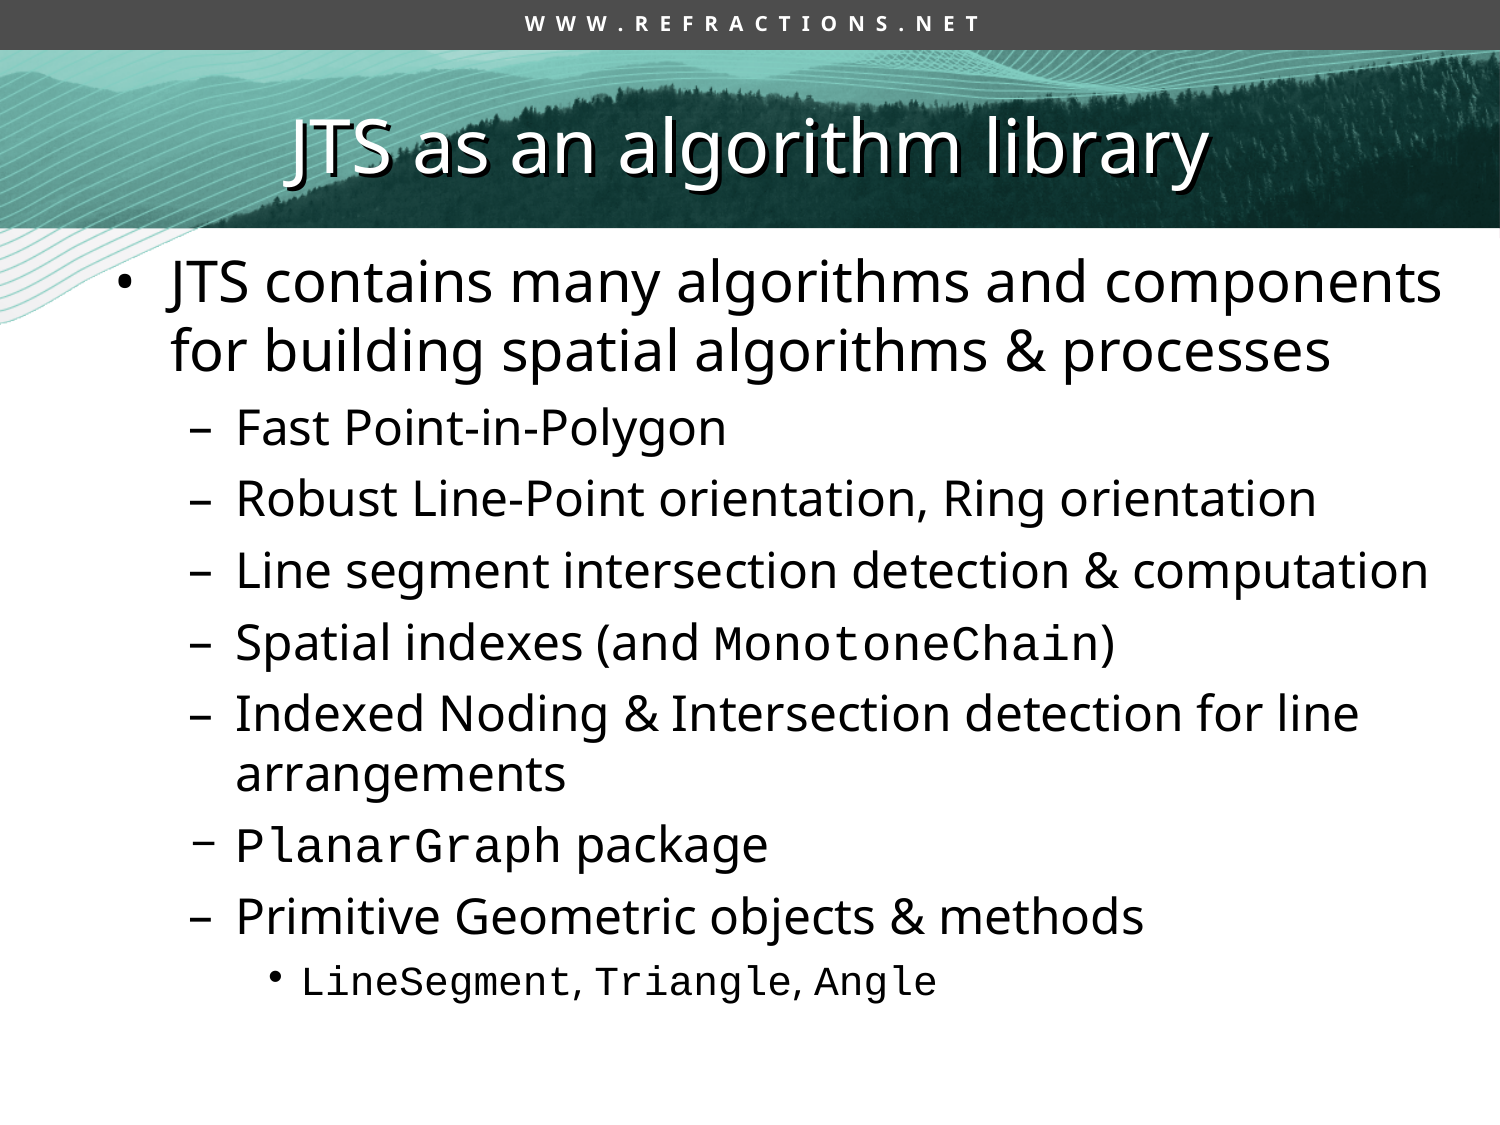

# JTS as an algorithm library
JTS contains many algorithms and components for building spatial algorithms & processes
Fast Point-in-Polygon
Robust Line-Point orientation, Ring orientation
Line segment intersection detection & computation
Spatial indexes (and MonotoneChain)
Indexed Noding & Intersection detection for line arrangements
PlanarGraph package
Primitive Geometric objects & methods
LineSegment, Triangle, Angle